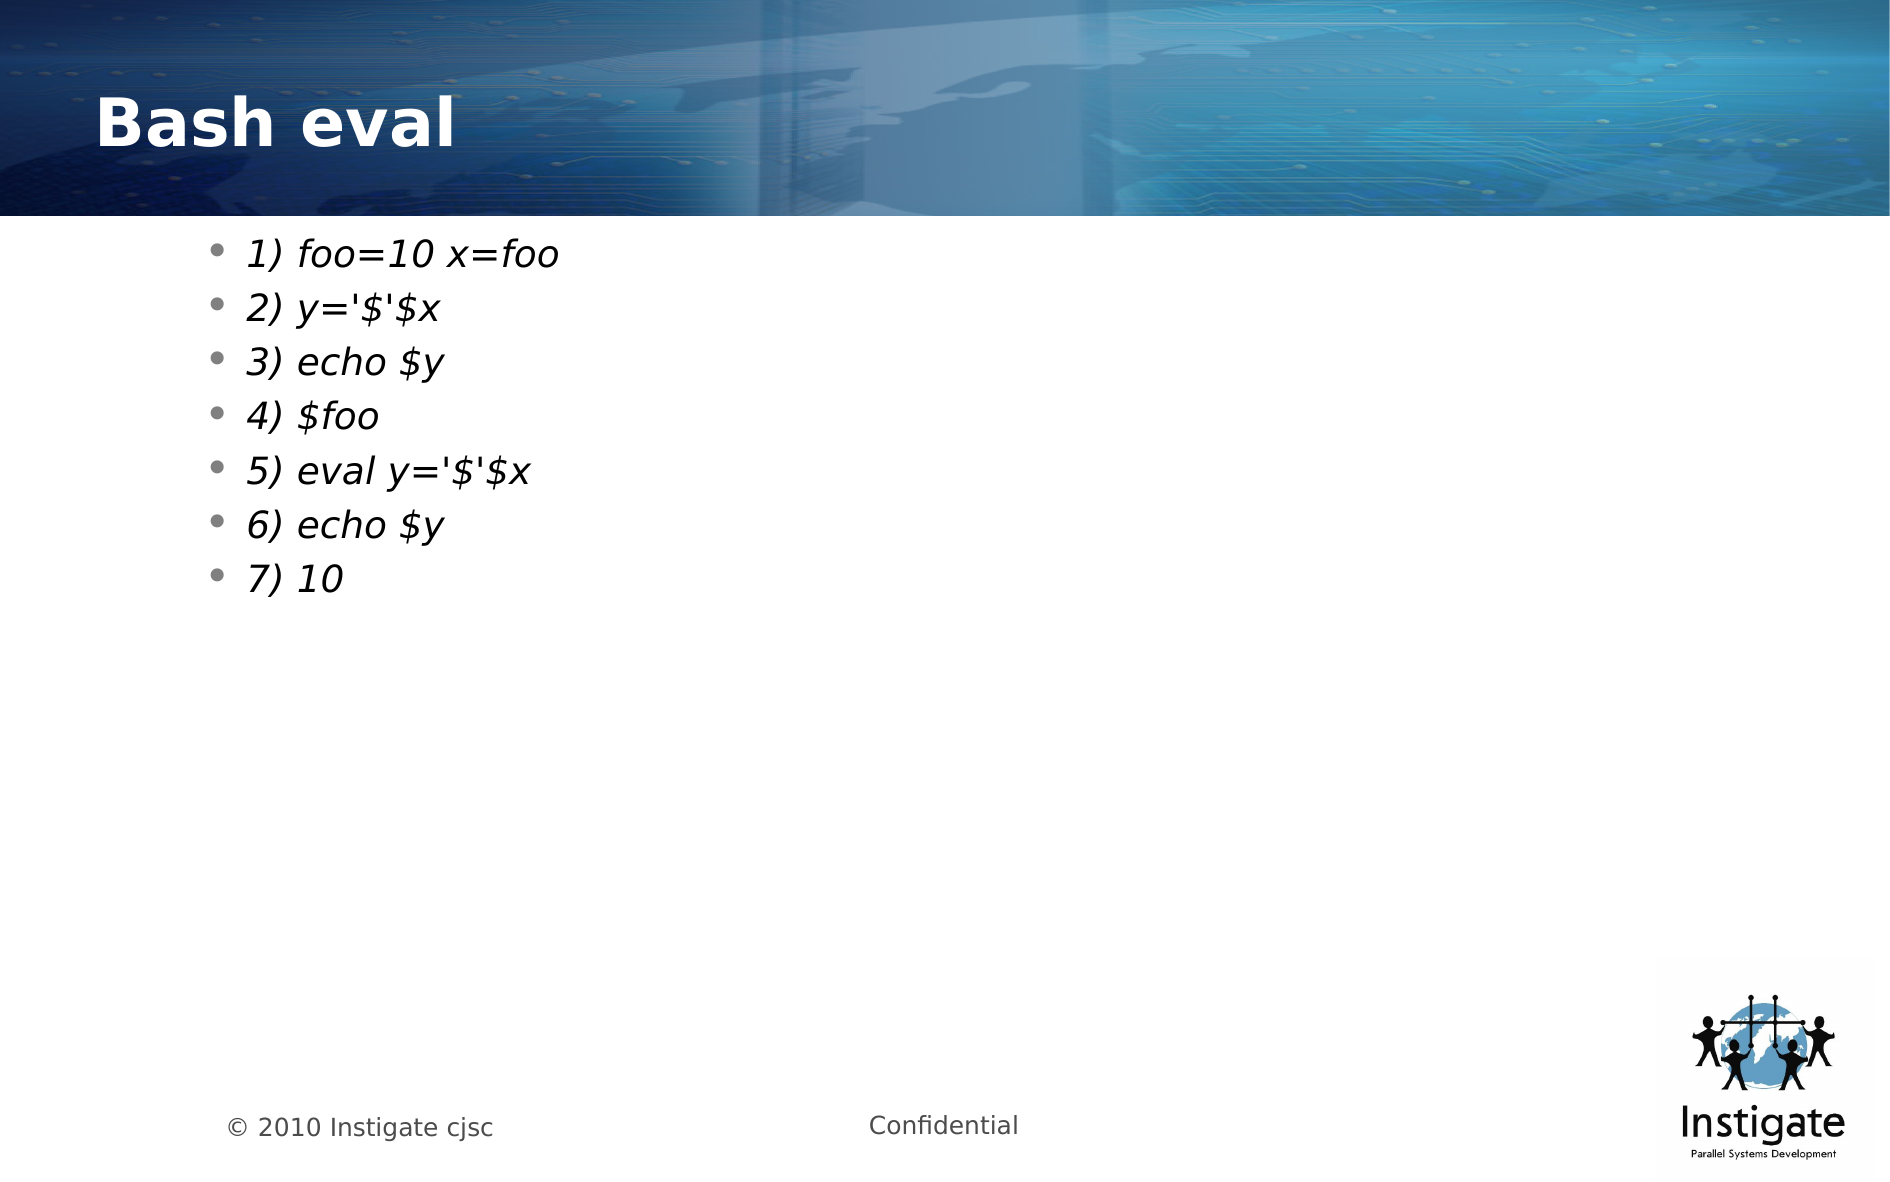

# Bash eval
1) foo=10 x=foo
2) y='$'$x
3) echo $y
4) $foo
5) eval y='$'$x
6) echo $y
7) 10